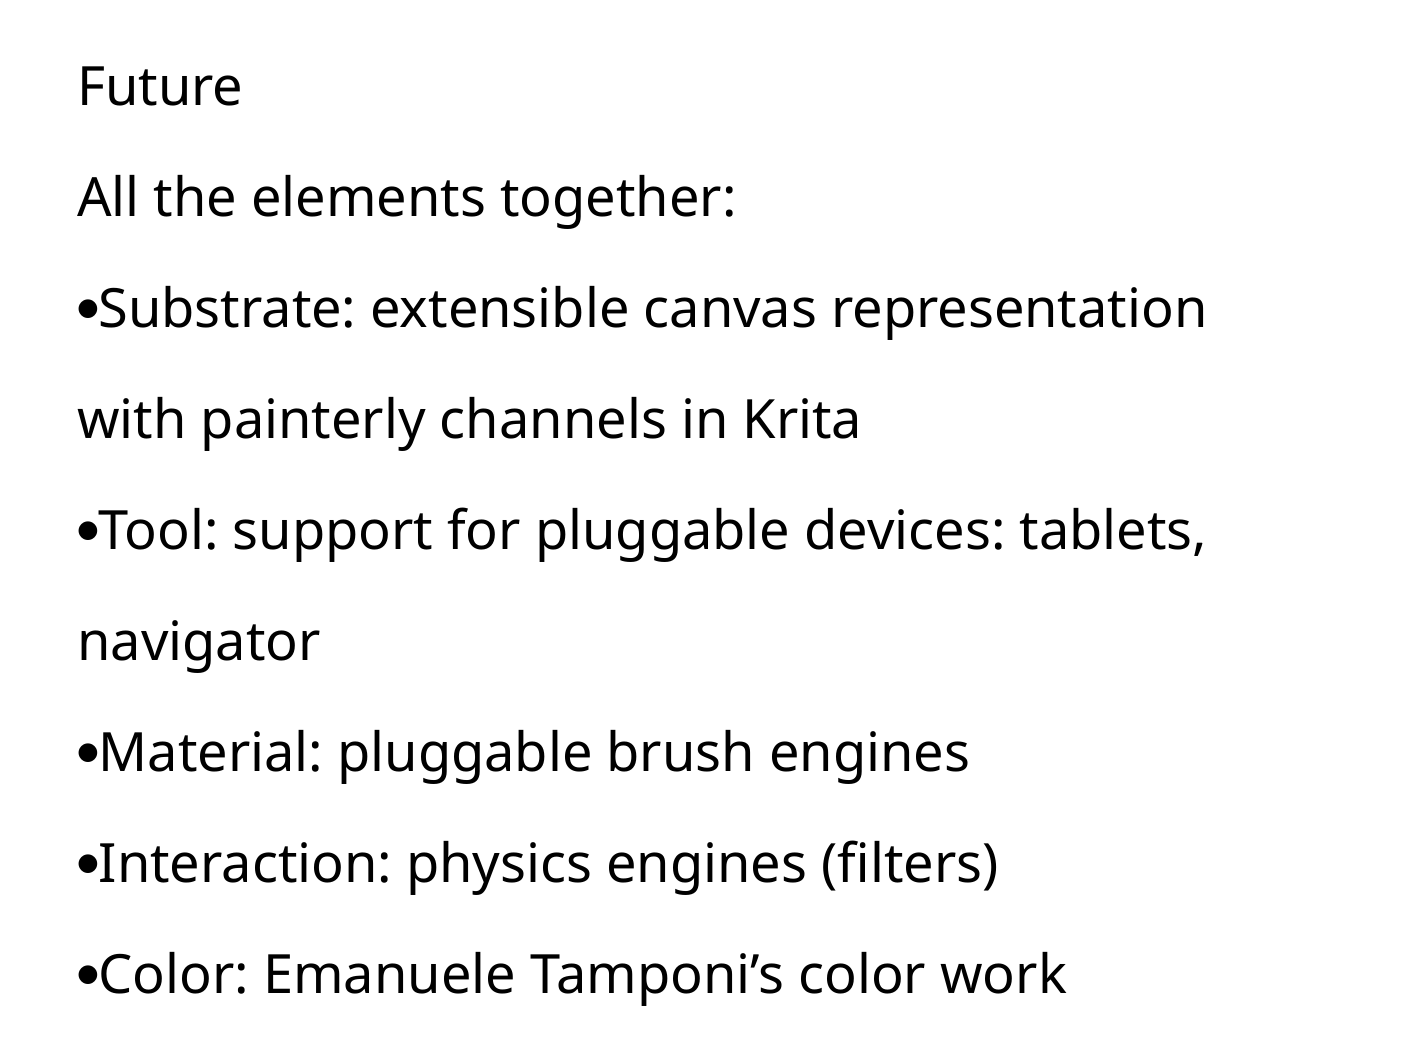

Future
All the elements together:
Substrate: extensible canvas representation with painterly channels in Krita
Tool: support for pluggable devices: tablets, navigator
Material: pluggable brush engines
Interaction: physics engines (filters)
Color: Emanuele Tamponi’s color work